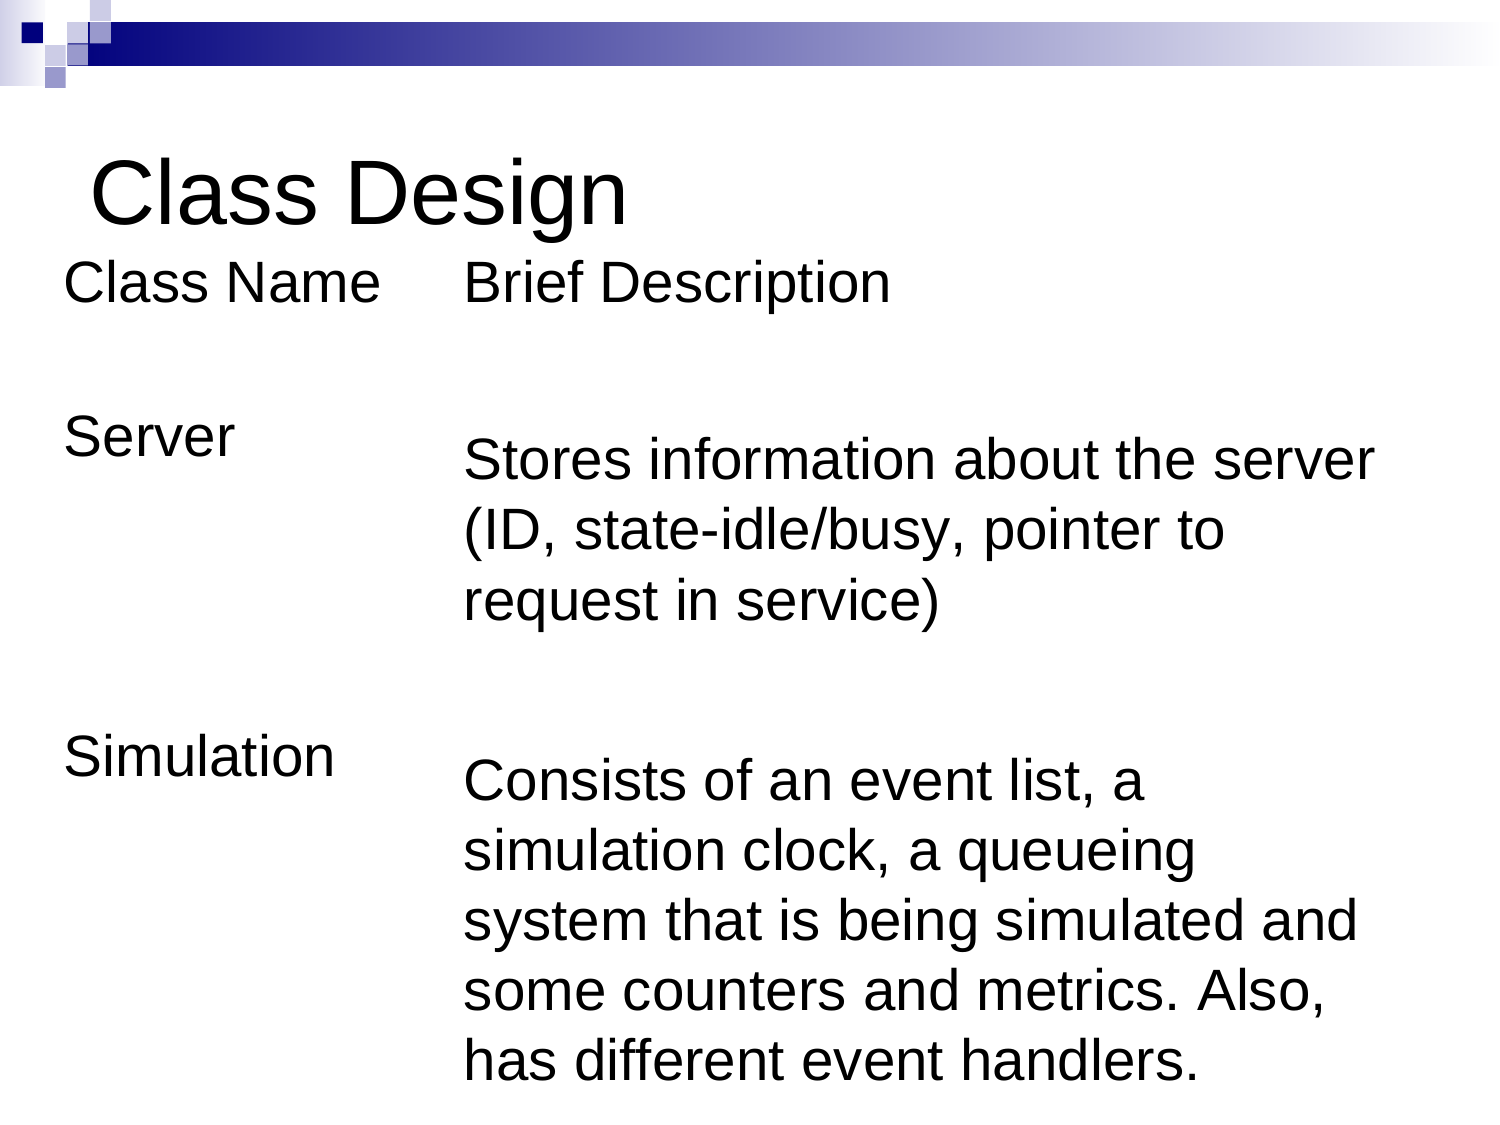

# Class Design
| Class Name | Brief Description |
| --- | --- |
| Server | Stores information about the server (ID, state-idle/busy, pointer to request in service) |
| Simulation | Consists of an event list, a simulation clock, a queueing system that is being simulated and some counters and metrics. Also, has different event handlers. |
| | |
| | |
| | |